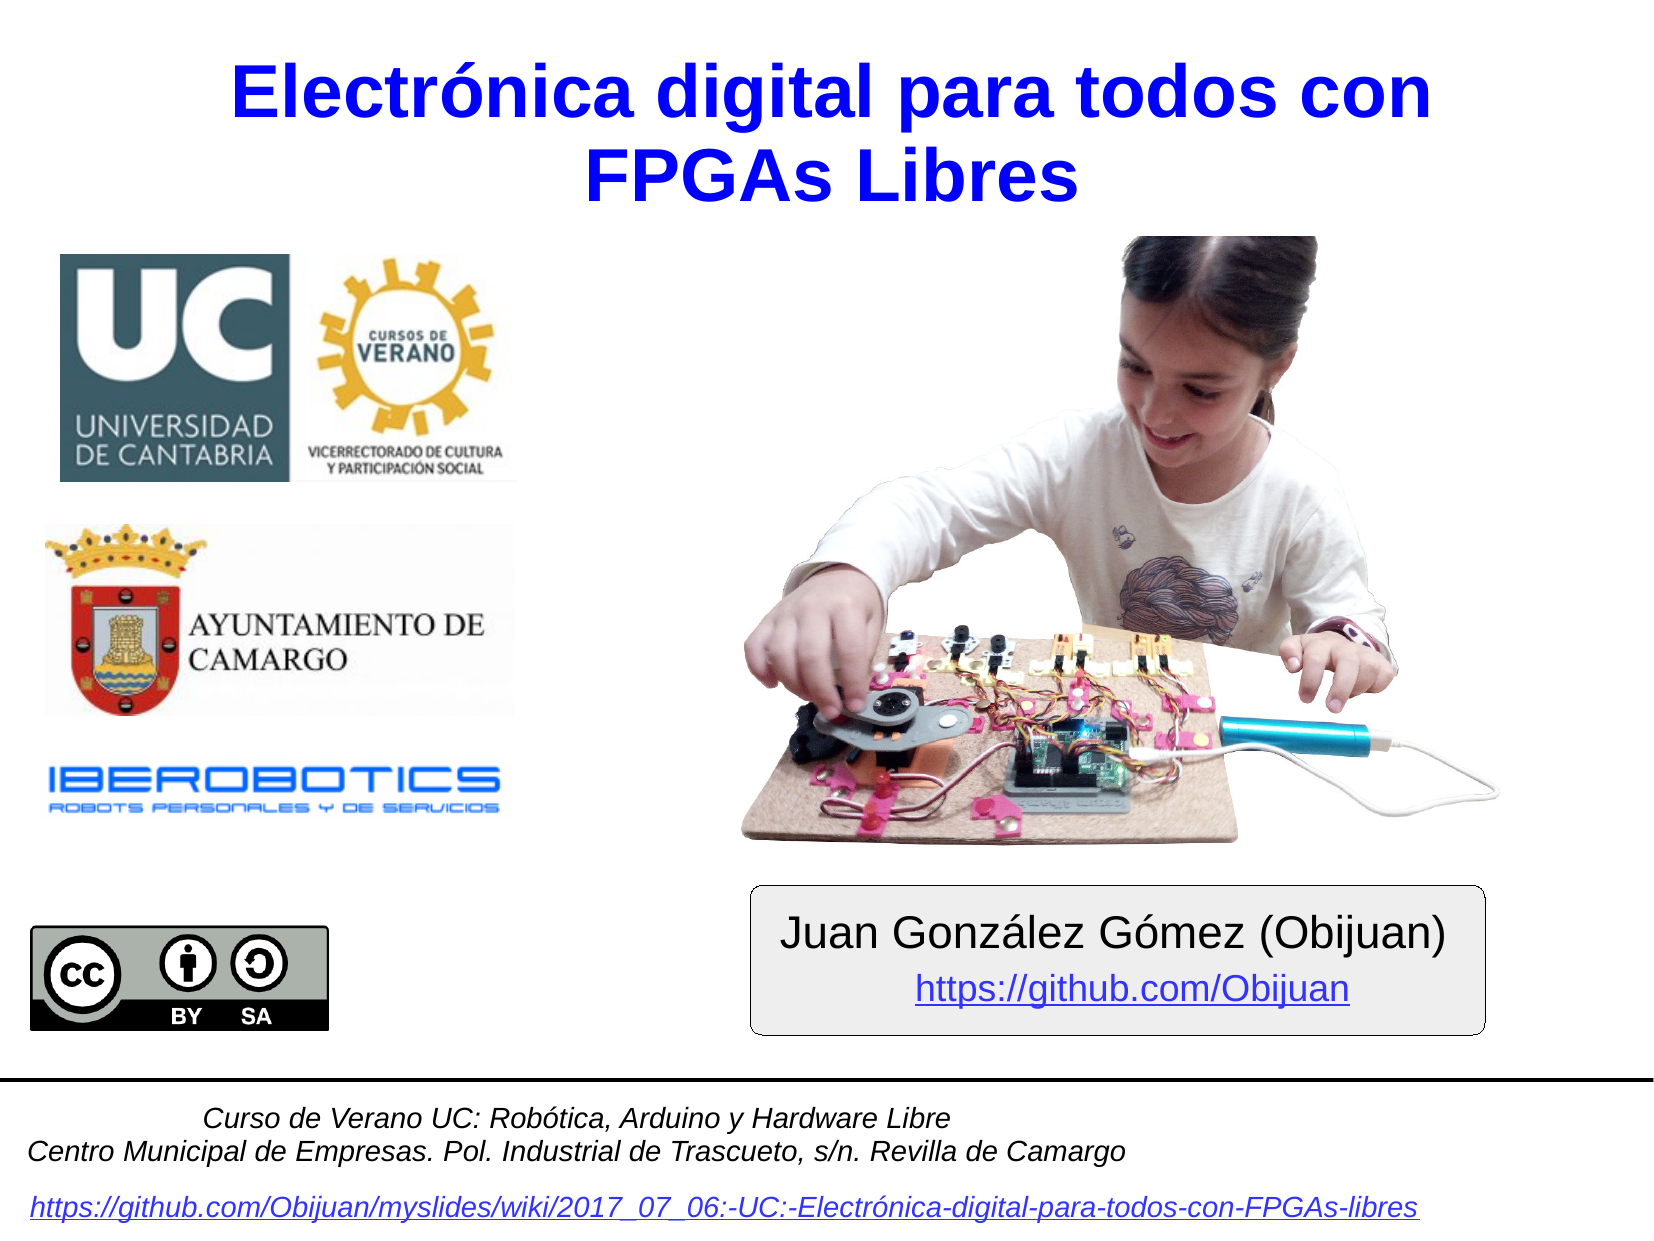

# Electrónica digital para todos con FPGAs Libres
Juan González Gómez (Obijuan)
https://github.com/Obijuan
Curso de Verano UC: Robótica, Arduino y Hardware Libre
Centro Municipal de Empresas. Pol. Industrial de Trascueto, s/n. Revilla de Camargo
https://github.com/Obijuan/myslides/wiki/2017_07_06:-UC:-Electrónica-digital-para-todos-con-FPGAs-libres